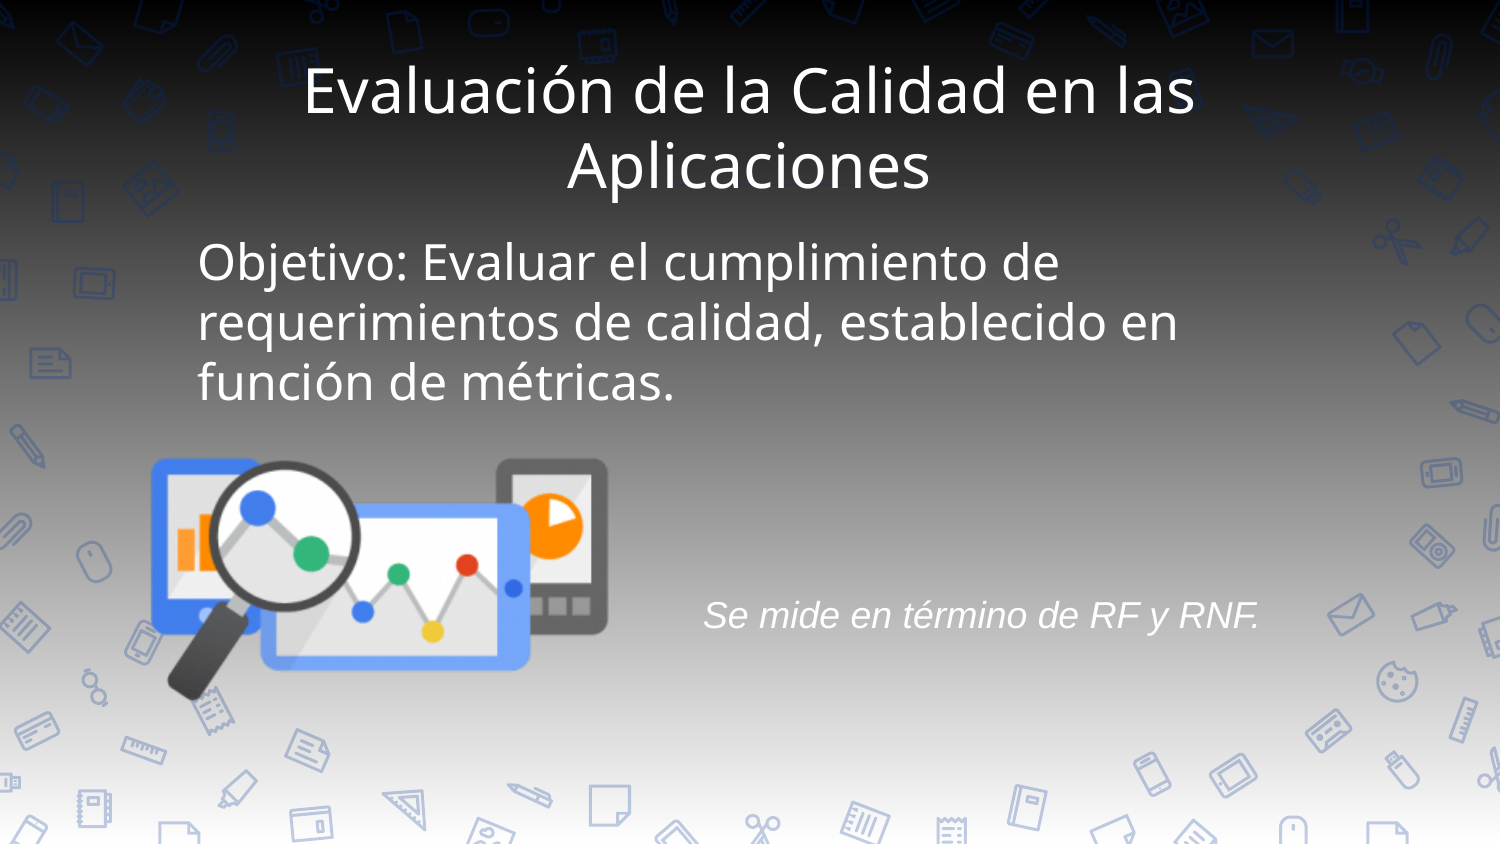

# Evaluación de la Calidad en las Aplicaciones
Objetivo: Evaluar el cumplimiento de requerimientos de calidad, establecido en función de métricas.
Se mide en término de RF y RNF.